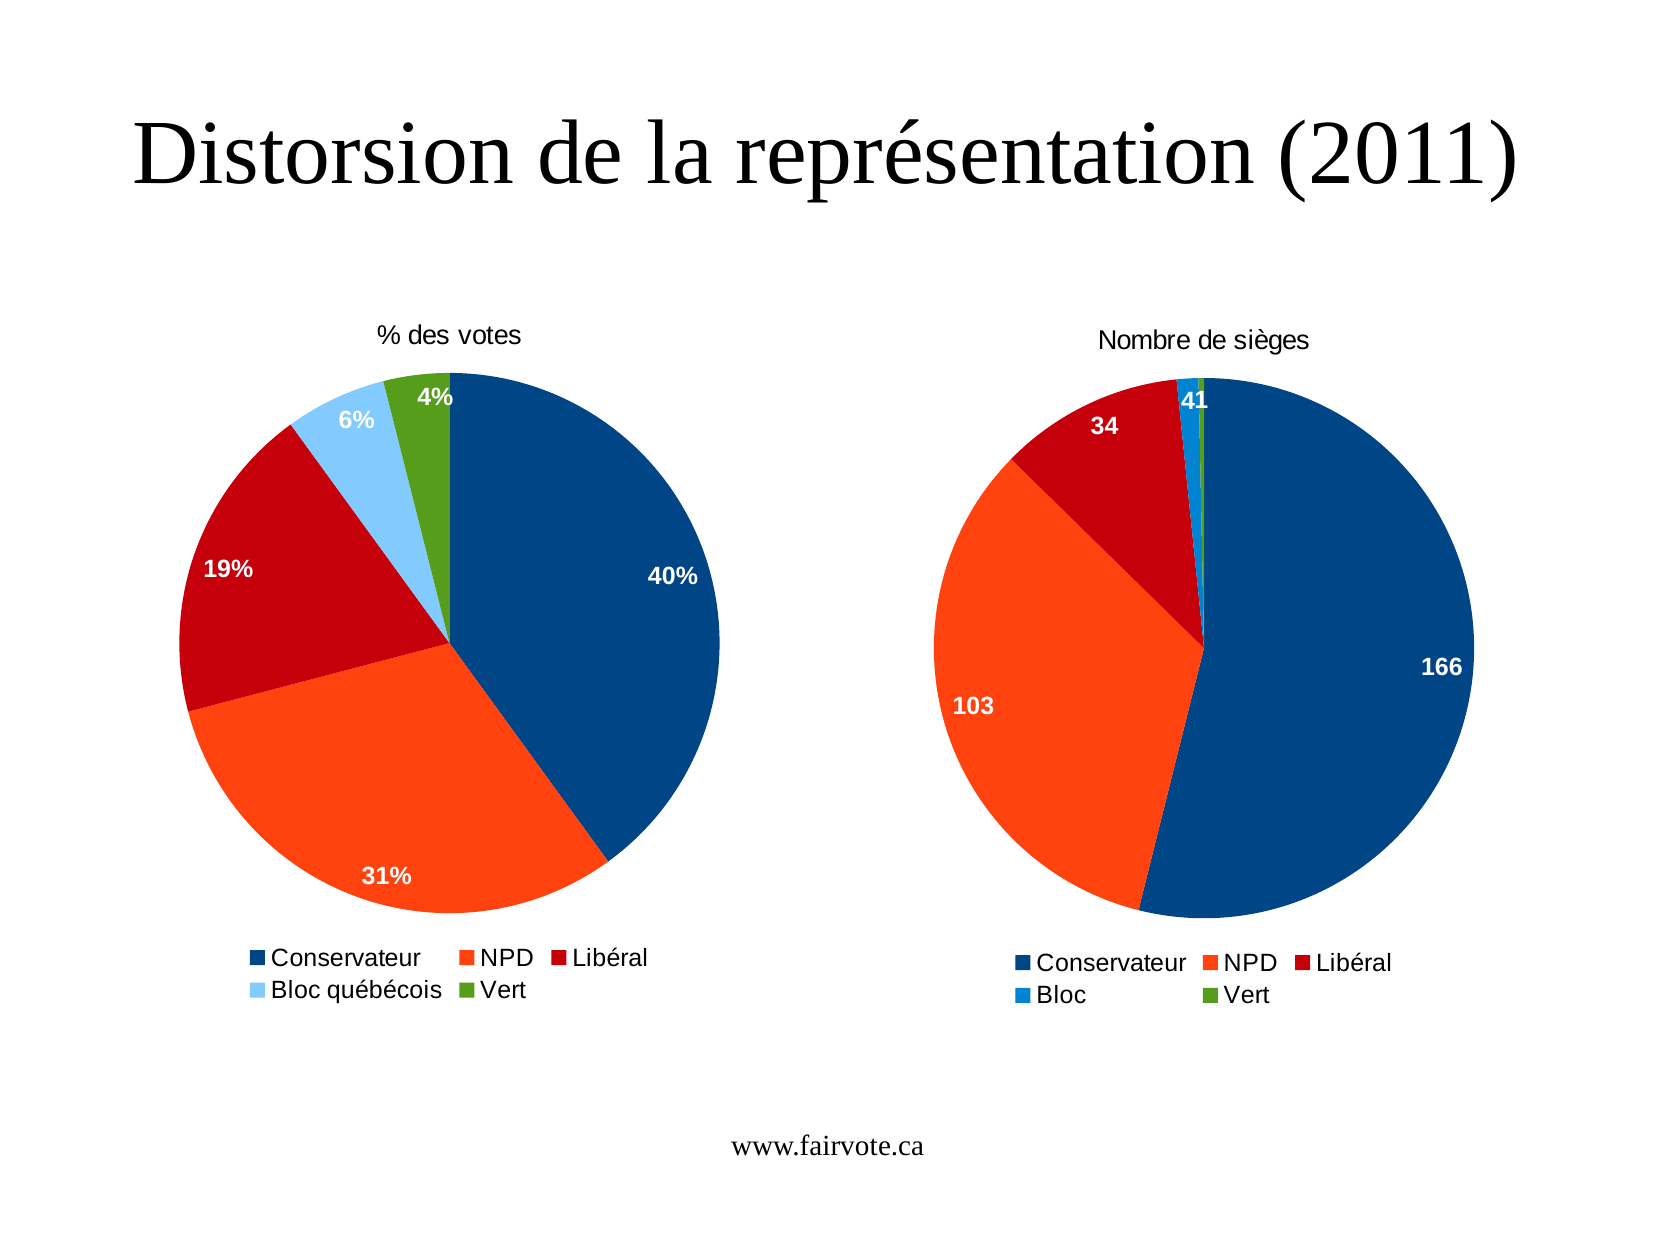

# Distorsion de la représentation (2011)
### Chart: % des votes
| Category | Column 1 |
|---|---|
| Conservateur | 0.396 |
| NPD | 0.306 |
| Libéral | 0.189 |
| Bloc québécois | 0.06 |
| Vert | 0.039 |
### Chart: Nombre de sièges
| Category | Column 1 |
|---|---|
| Conservateur | 166.0 |
| NPD | 103.0 |
| Libéral | 34.0 |
| Bloc | 4.0 |
| Vert | 1.0 |www.fairvote.ca